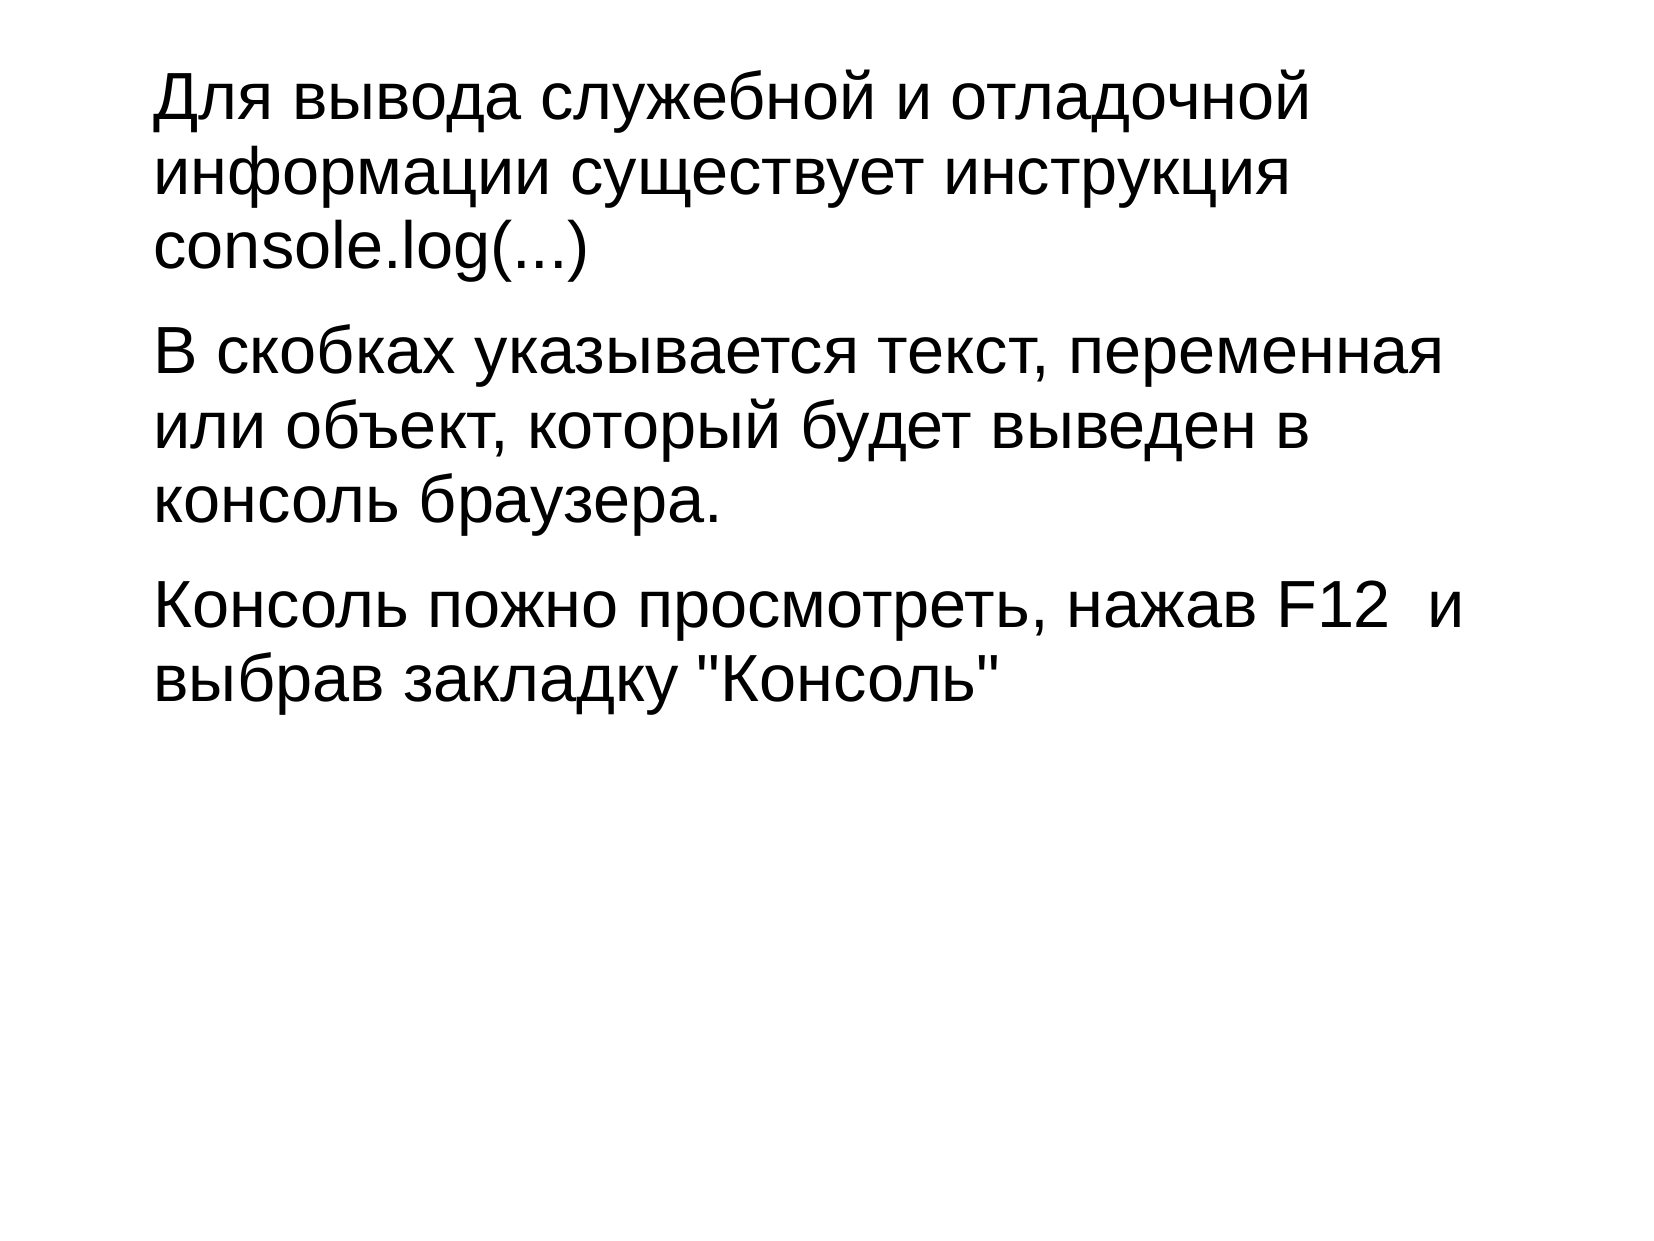

# Для вывода служебной и отладочной информации существует инструкция console.log(...)
В скобках указывается текст, переменная или объект, который будет выведен в консоль браузера.
Консоль пожно просмотреть, нажав F12 и выбрав закладку "Консоль"